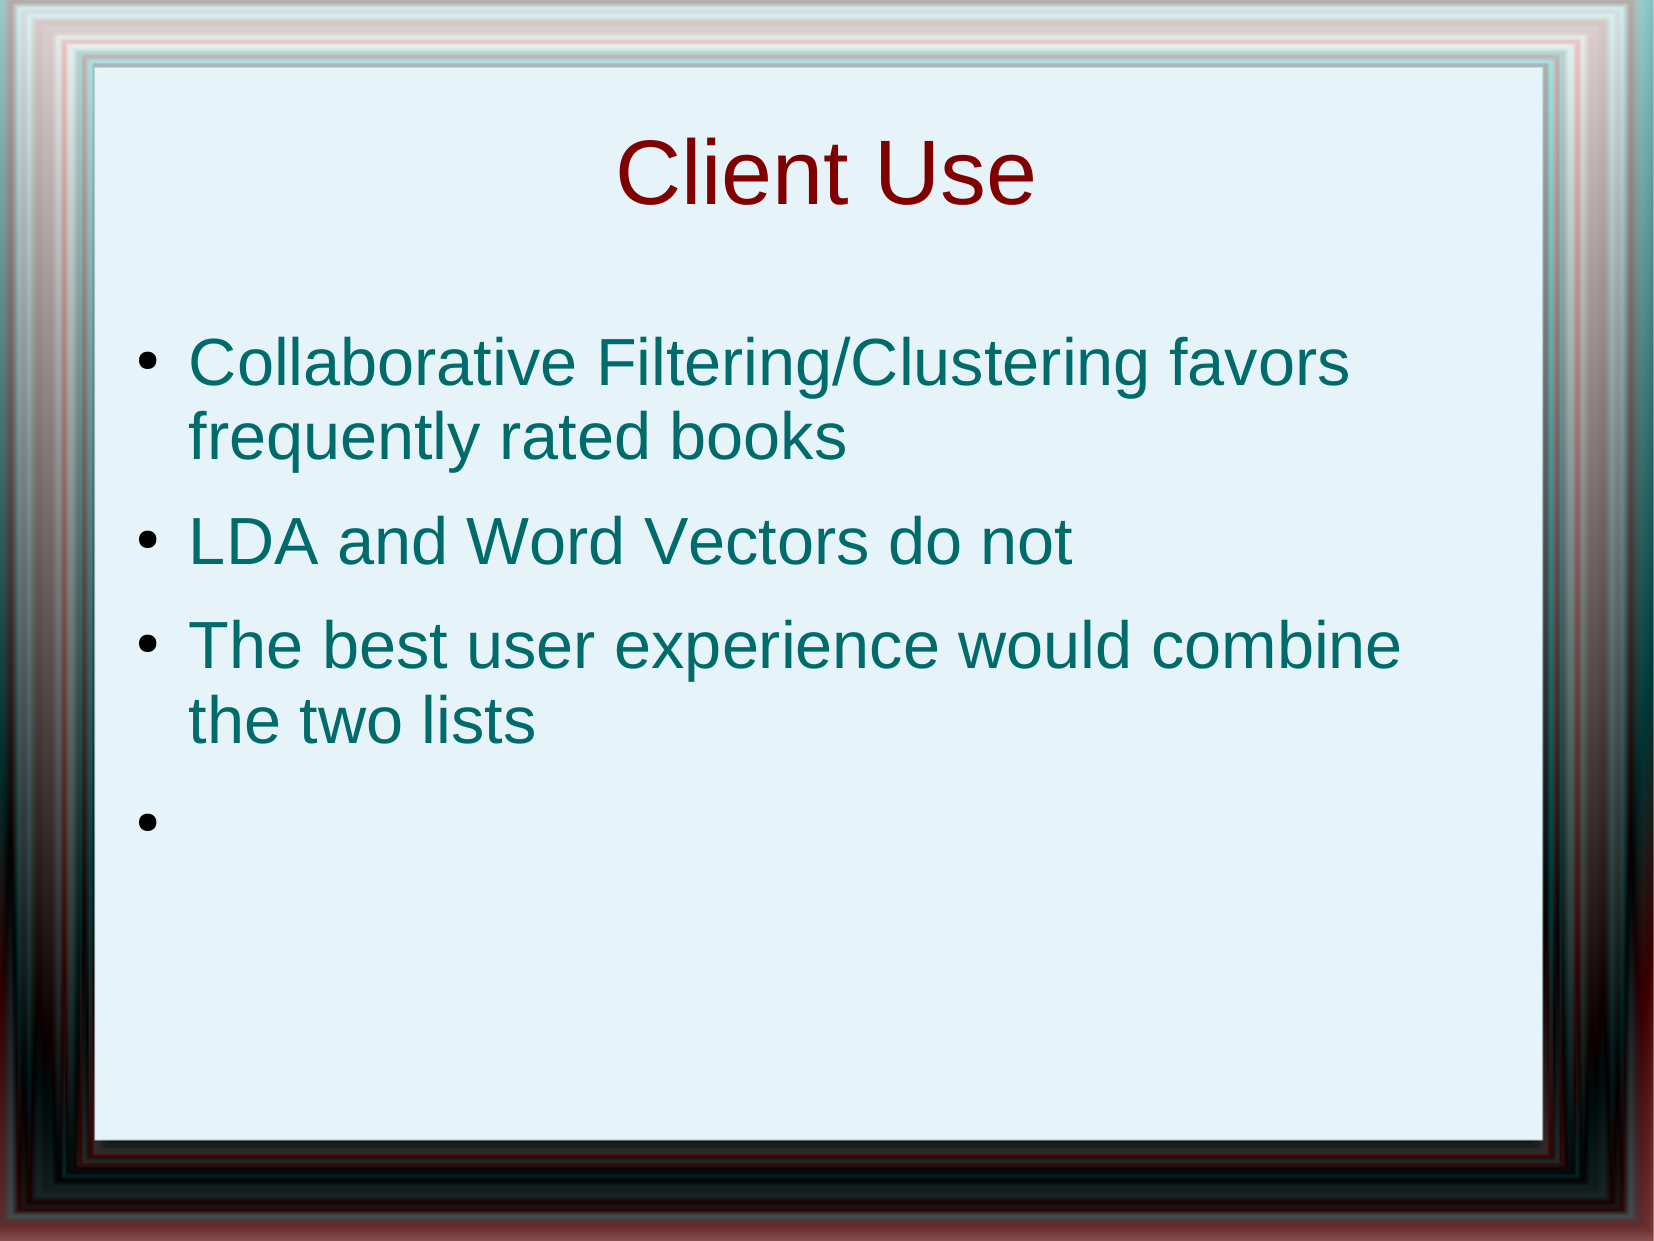

# Client Use
Collaborative Filtering/Clustering favors frequently rated books
LDA and Word Vectors do not
The best user experience would combine the two lists